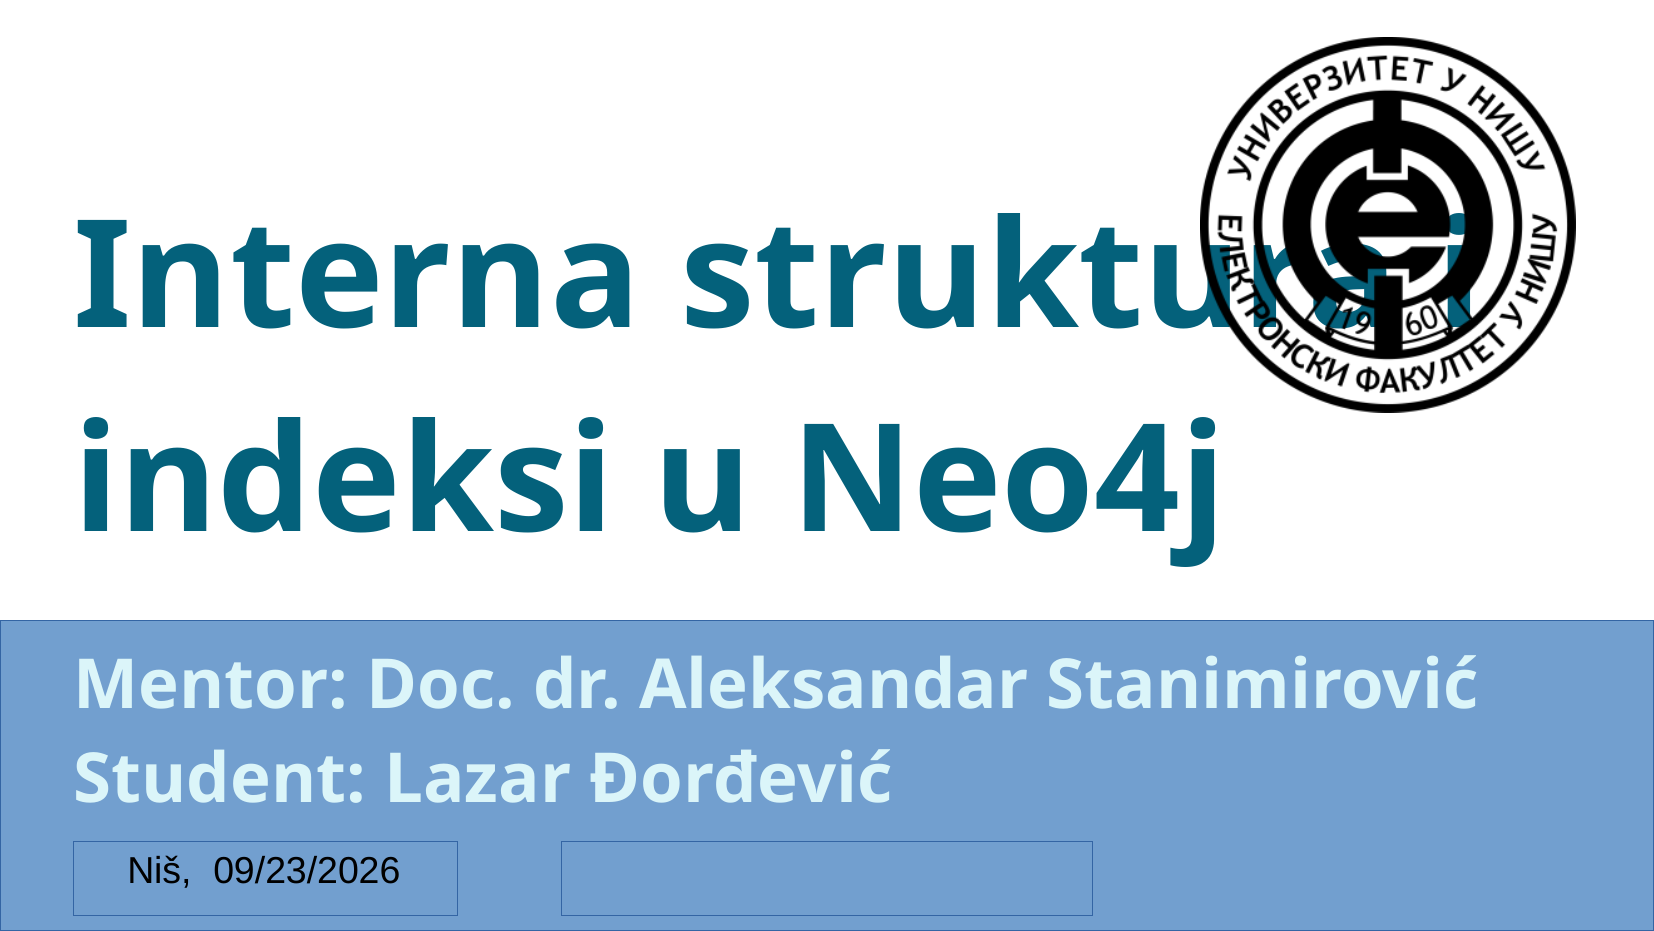

# Interna struktura i indeksi u Neo4j
Mentor: Doc. dr. Aleksandar Stanimirović
Student: Lazar Đorđević
Niš,